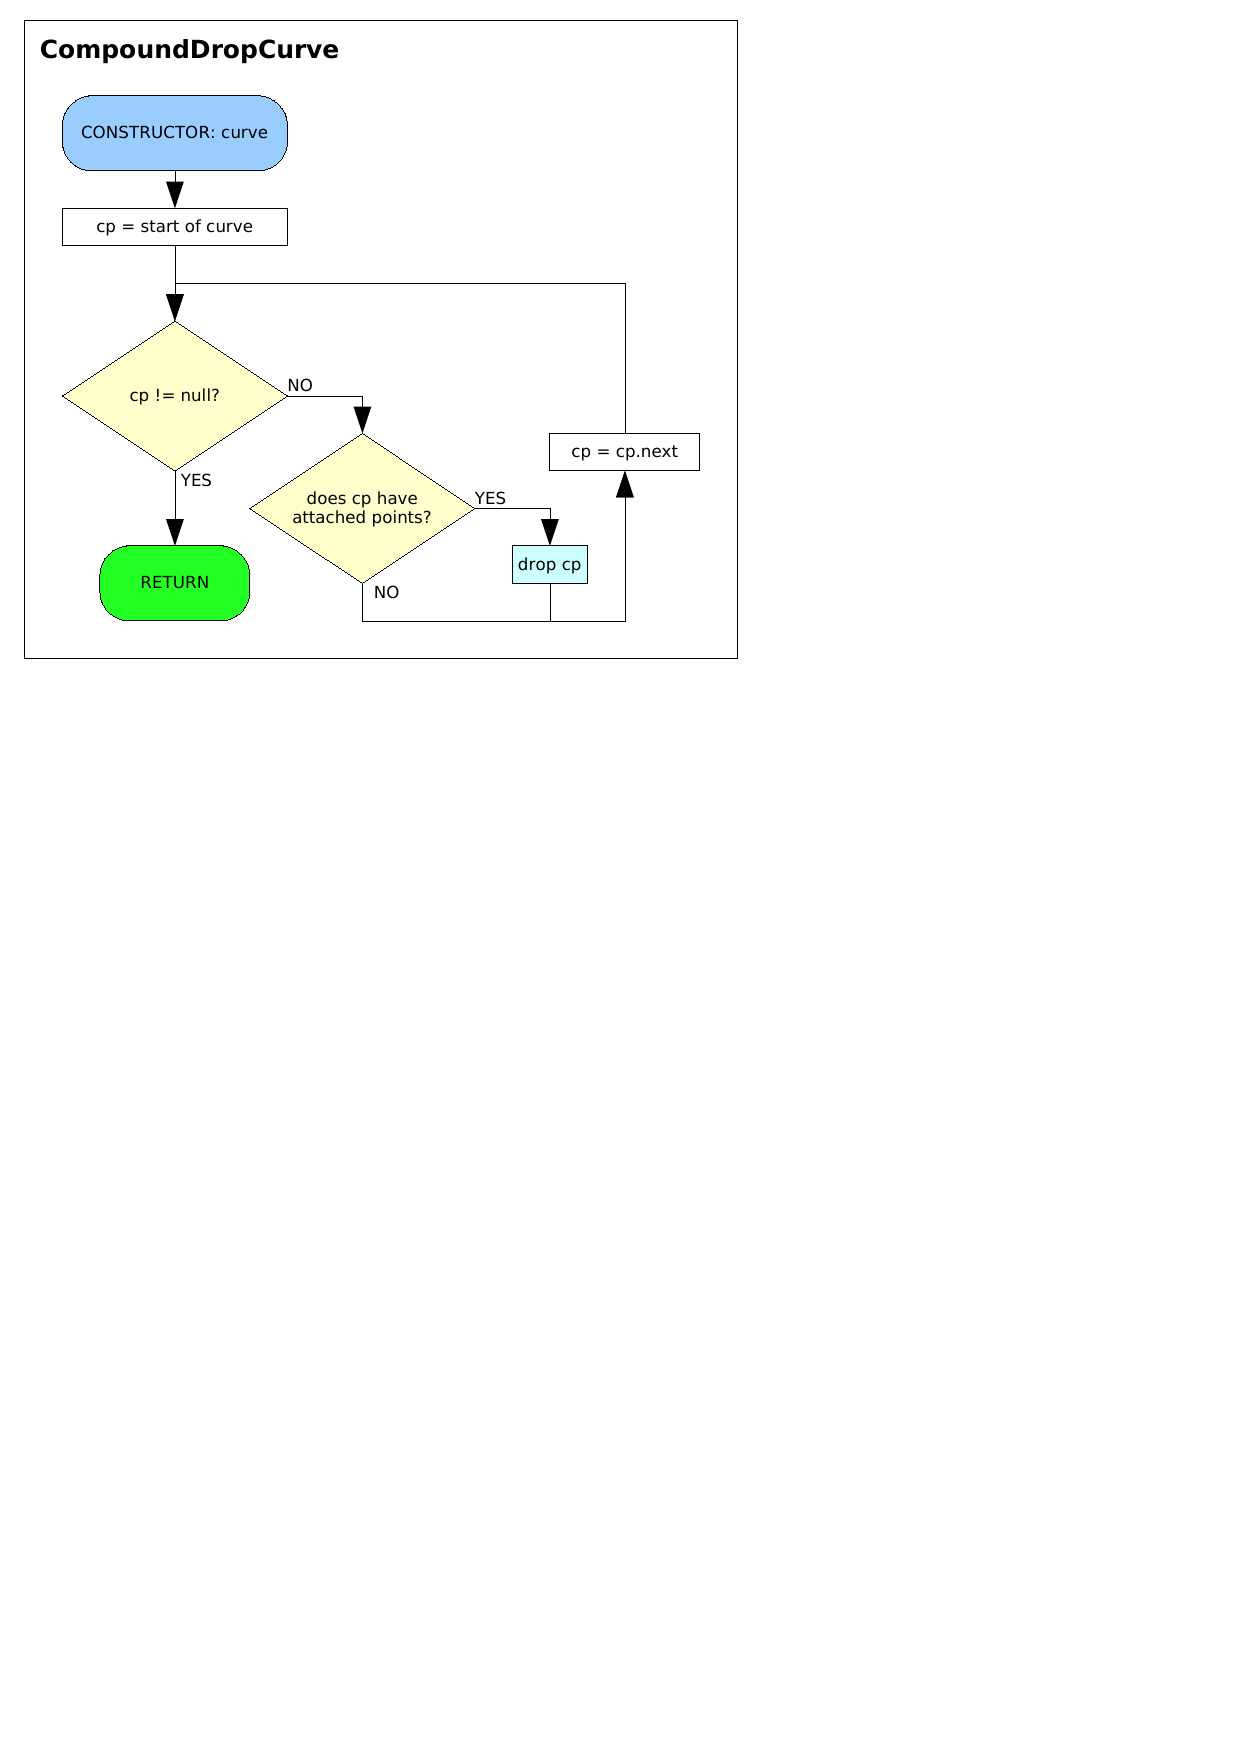

CompoundDropCurve
CONSTRUCTOR: curve
cp = start of curve
cp != null?
NO
does cp have
attached points?
cp = cp.next
YES
YES
RETURN
drop cp
NO